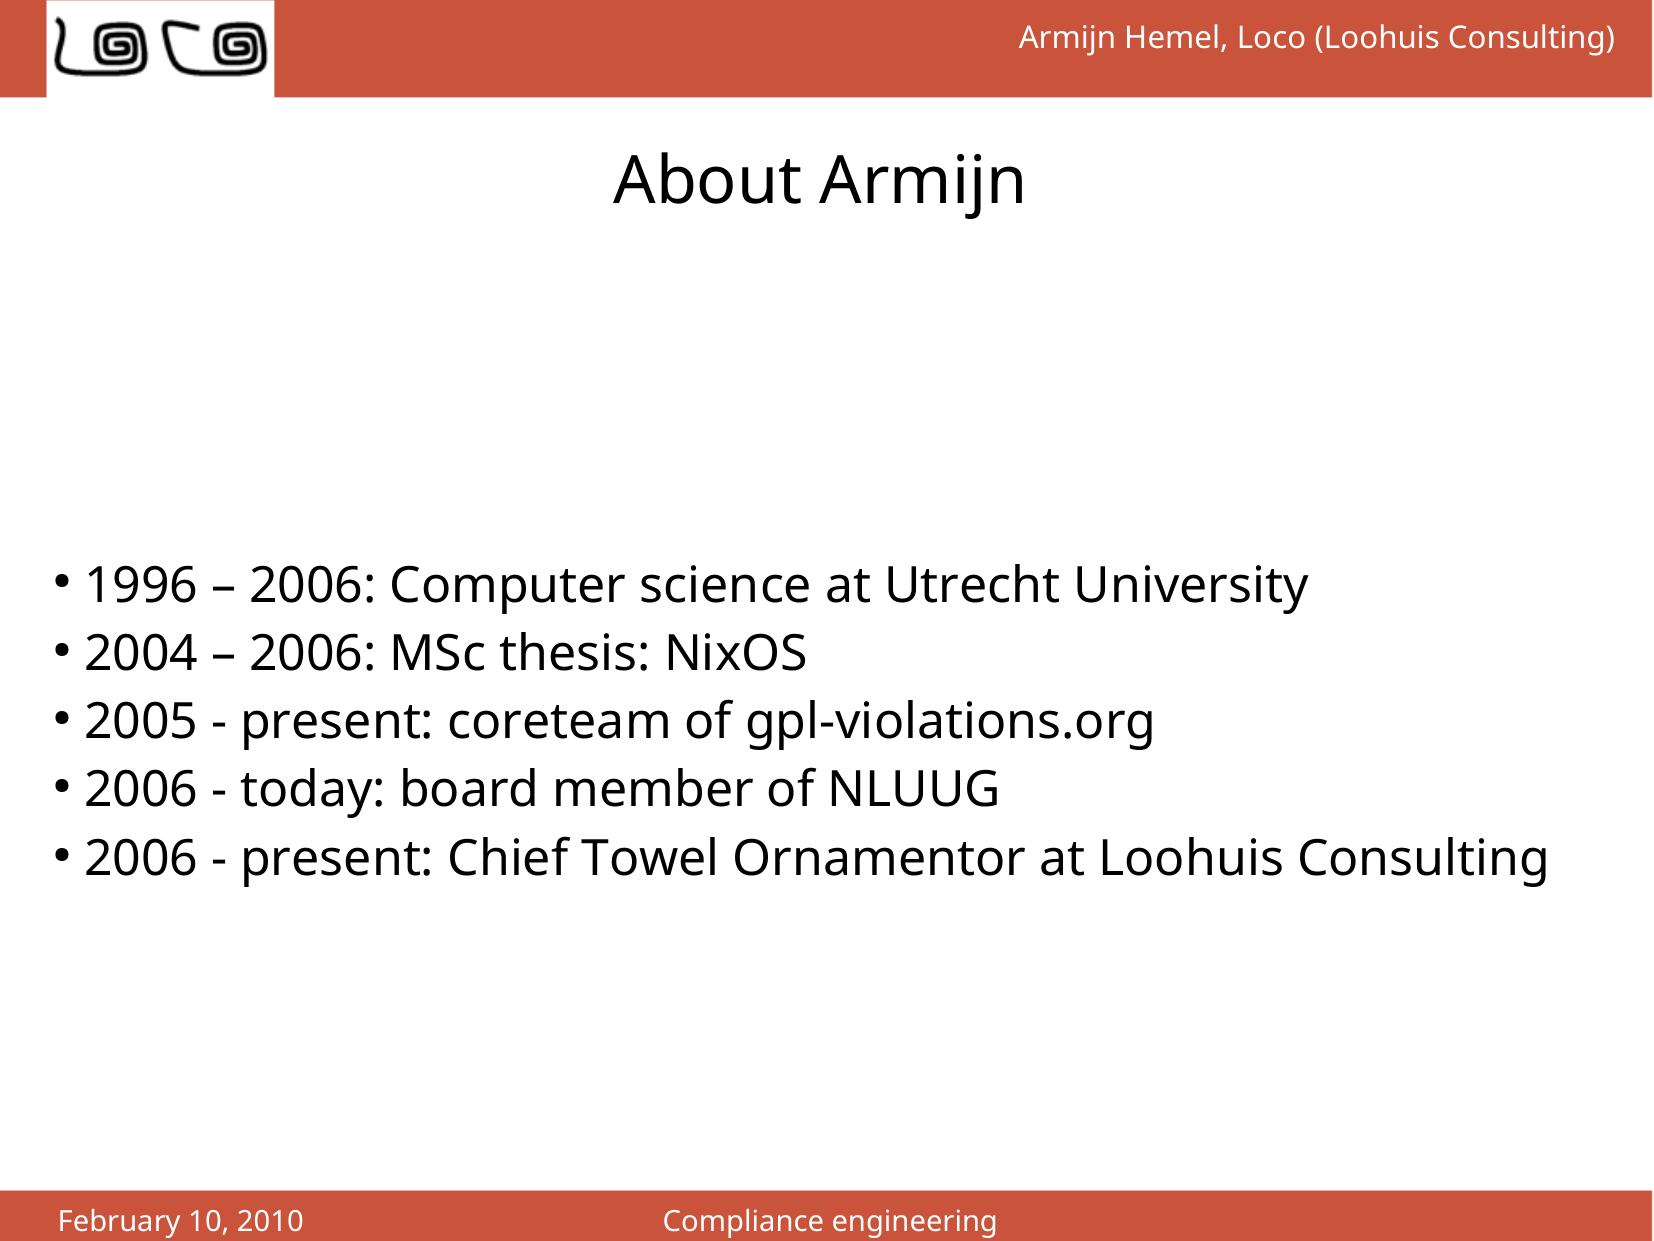

# About Armijn
 1996 – 2006: Computer science at Utrecht University
 2004 – 2006: MSc thesis: NixOS
 2005 - present: coreteam of gpl-violations.org
 2006 - today: board member of NLUUG
 2006 - present: Chief Towel Ornamentor at Loohuis Consulting
Comet: practical solution or crutch?